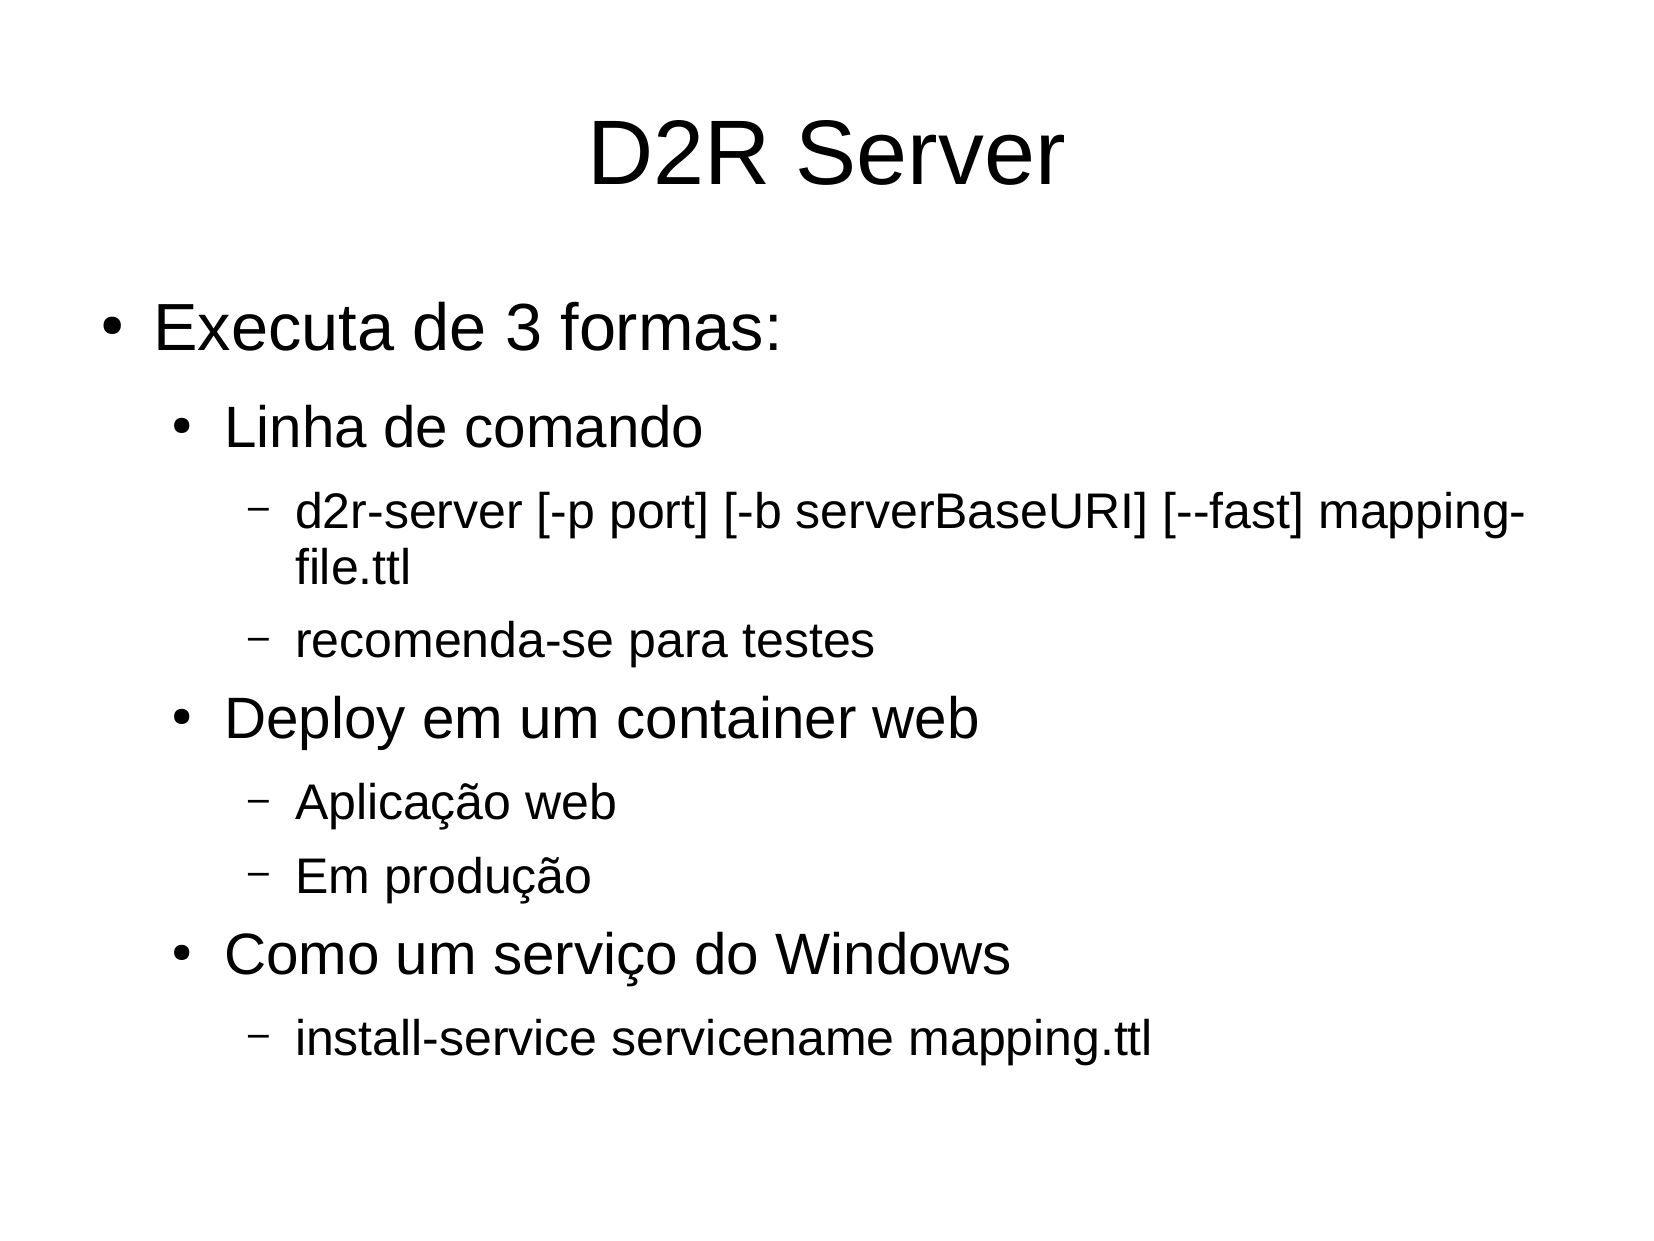

# D2R Server
Executa de 3 formas:
Linha de comando
d2r-server [-p port] [-b serverBaseURI] [--fast] mapping-file.ttl
recomenda-se para testes
Deploy em um container web
Aplicação web
Em produção
Como um serviço do Windows
install-service servicename mapping.ttl